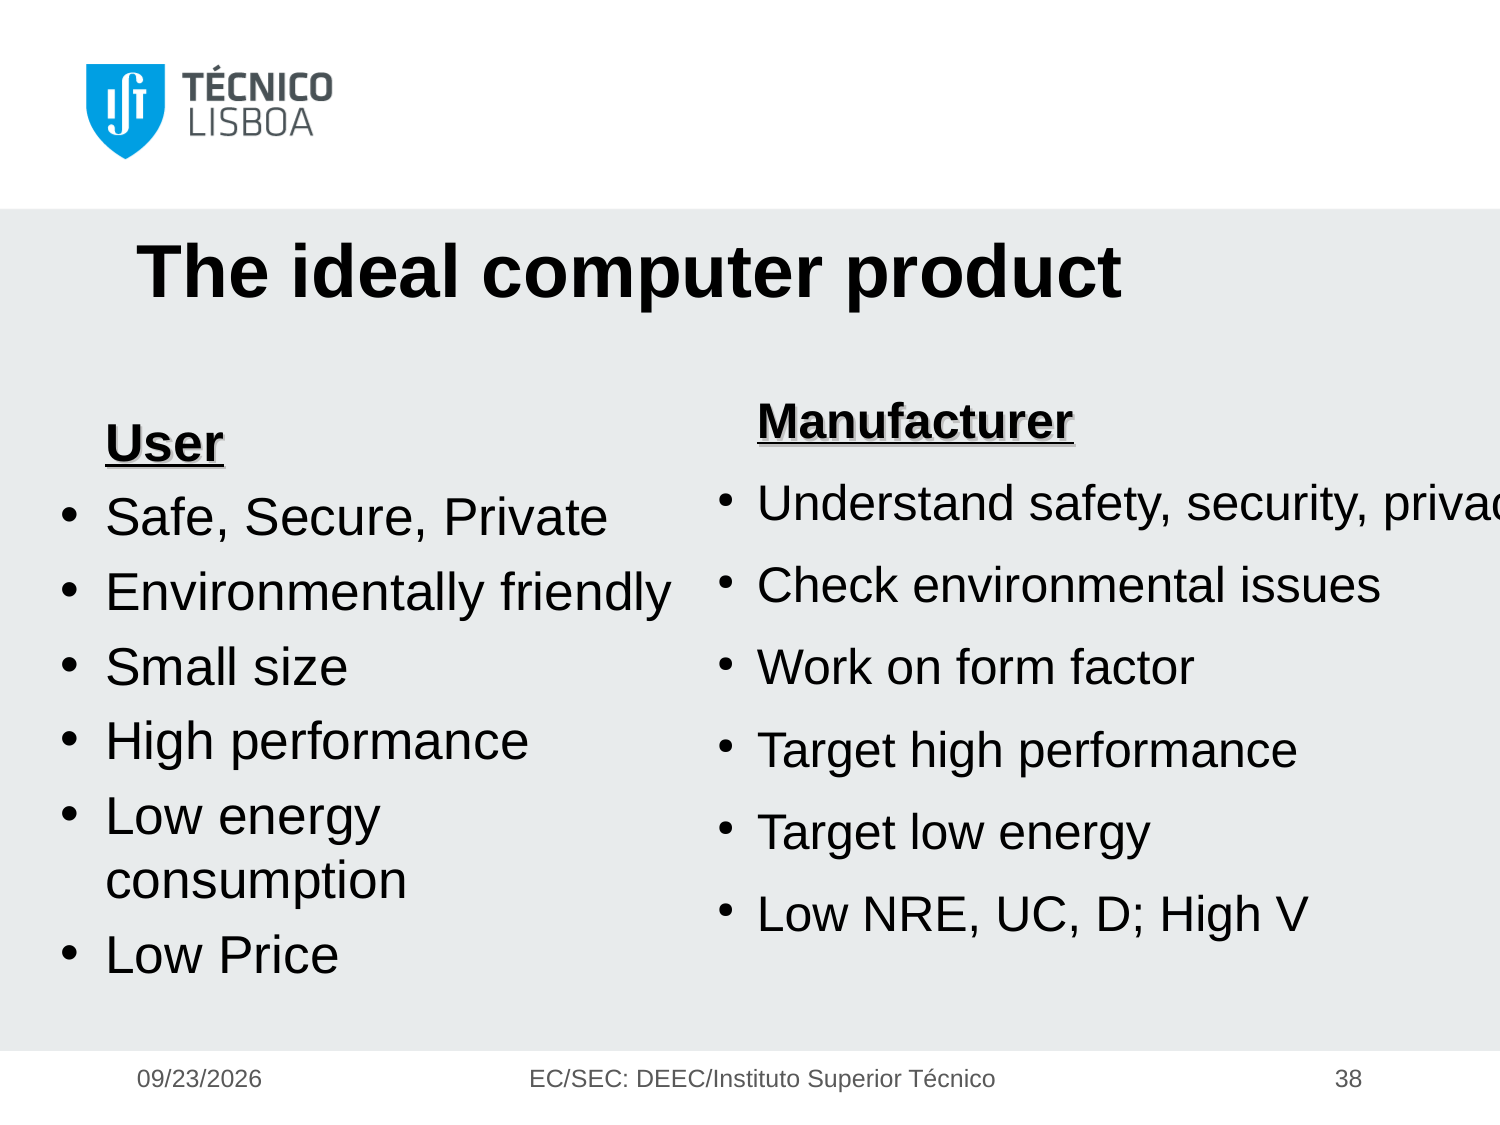

# The ideal computer product
Manufacturer
Understand safety, security, privacy
Check environmental issues
Work on form factor
Target high performance
Target low energy
Low NRE, UC, D; High V
User
Safe, Secure, Private
Environmentally friendly
Small size
High performance
Low energy consumption
Low Price
EC/SEC: DEEC/Instituto Superior Técnico